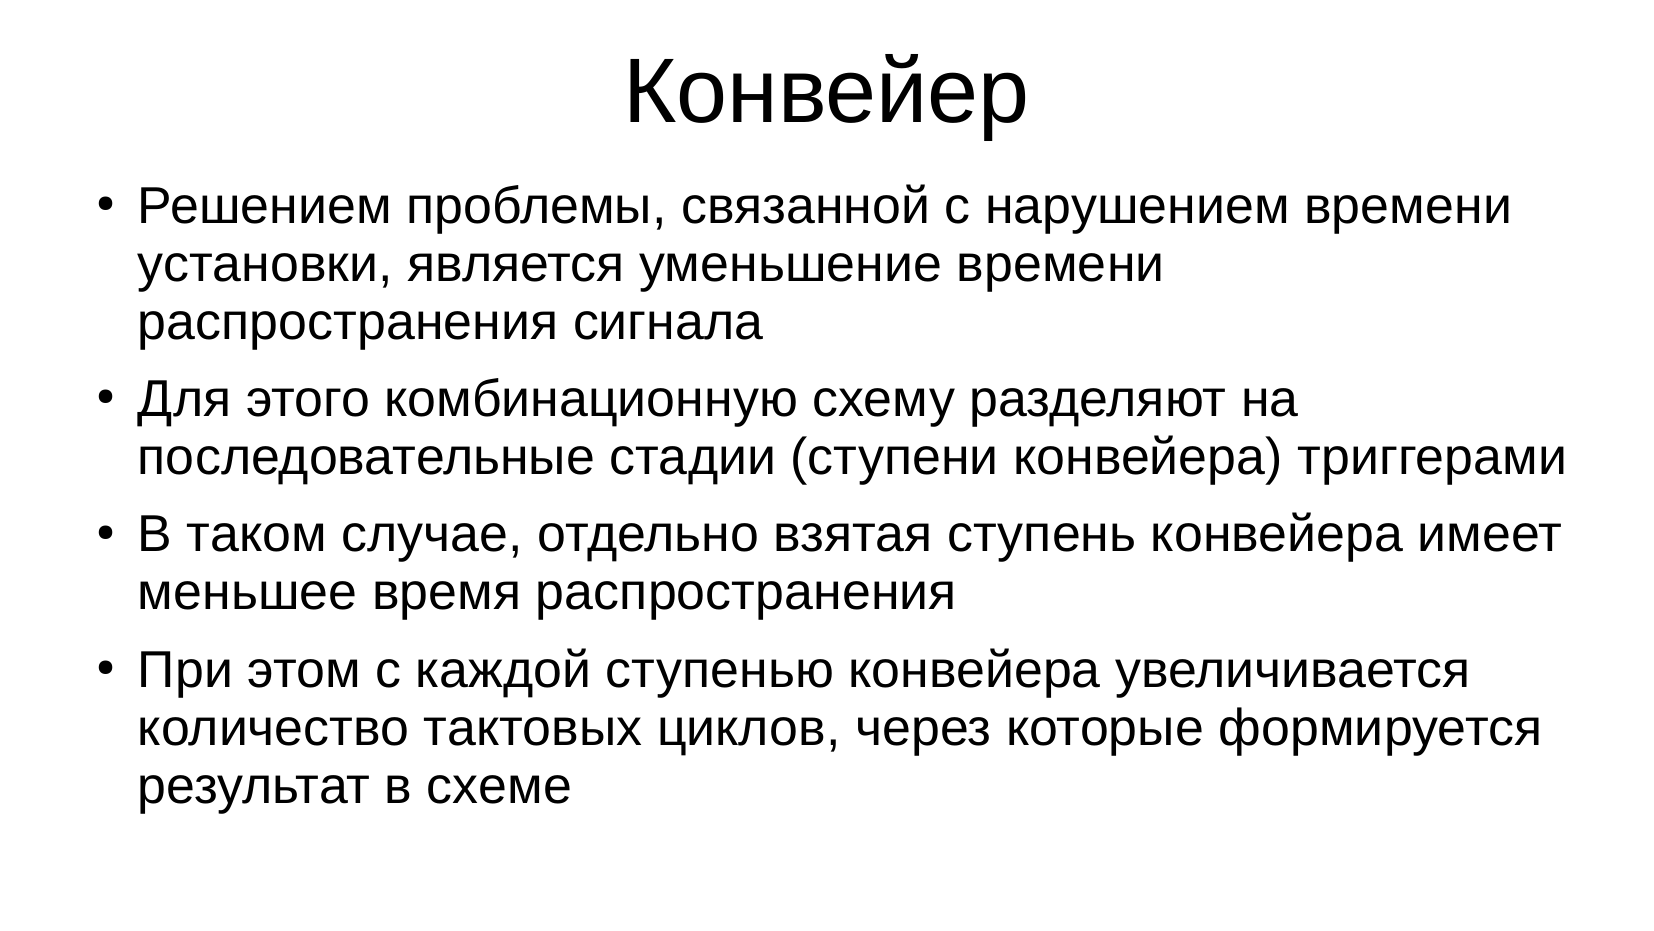

# Конвейер
Решением проблемы, связанной с нарушением времени установки, является уменьшение времени распространения сигнала
Для этого комбинационную схему разделяют на последовательные стадии (ступени конвейера) триггерами
В таком случае, отдельно взятая ступень конвейера имеет меньшее время распространения
При этом с каждой ступенью конвейера увеличивается количество тактовых циклов, через которые формируется результат в схеме